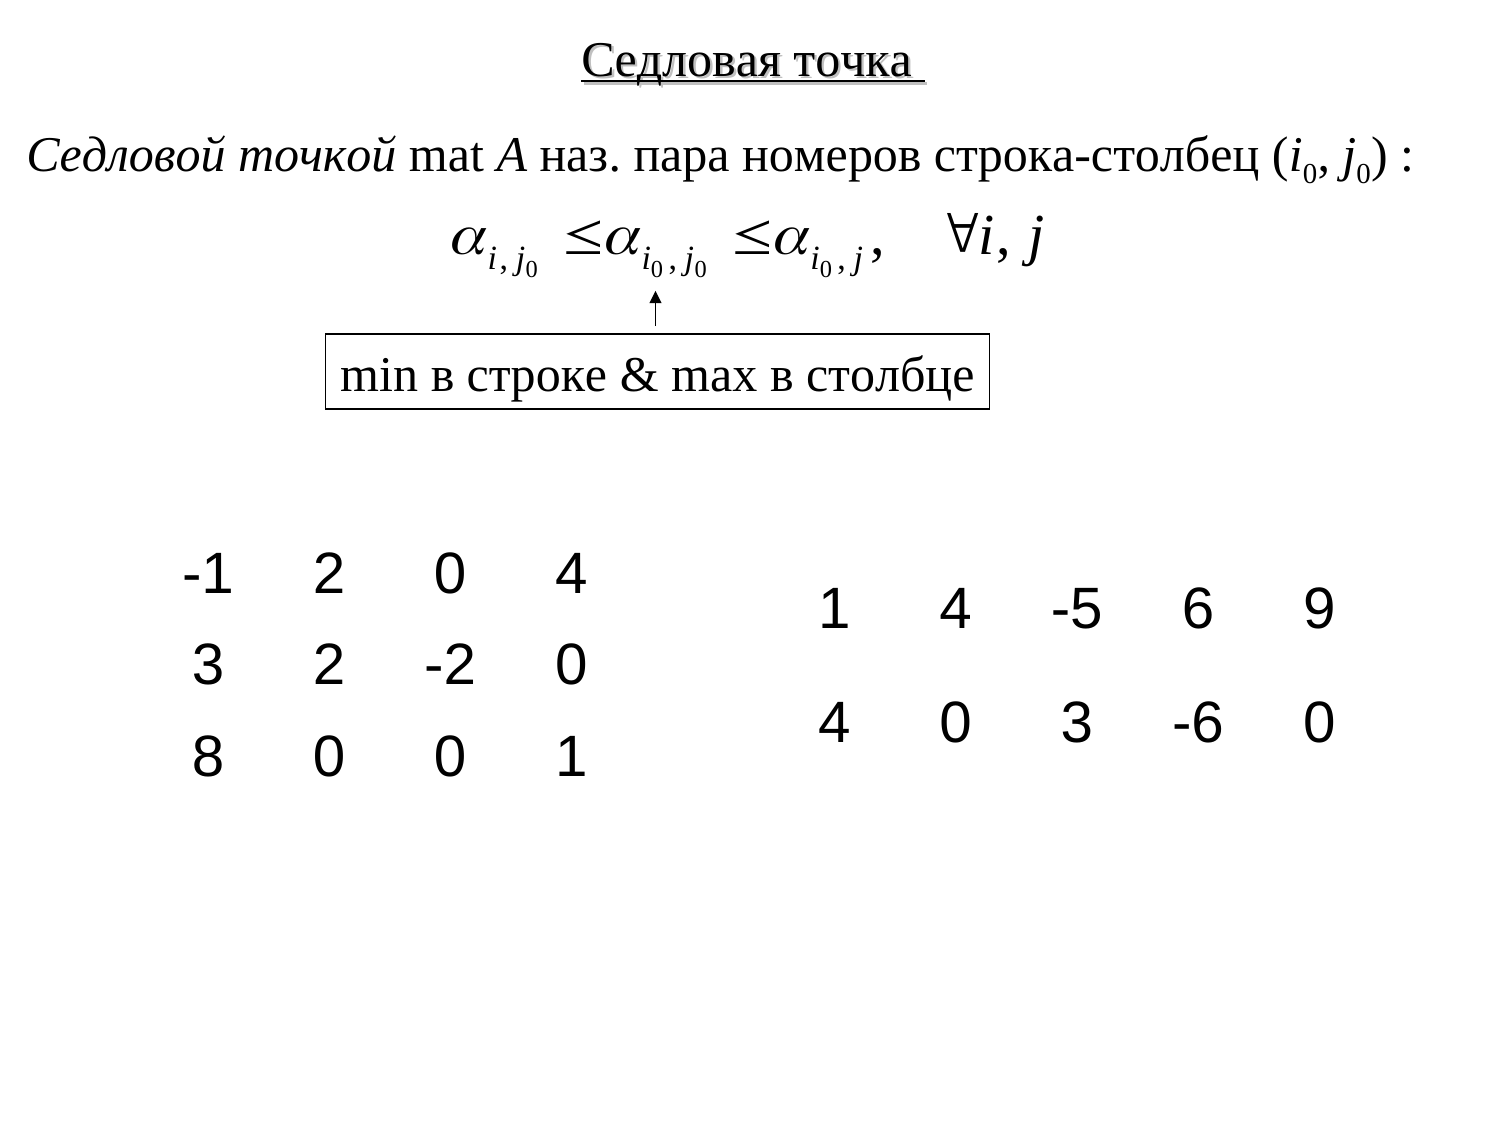

Седловая точка
Седловой точкой mat A наз. пара номеров строка-столбец (i0, j0) :
min в строке & max в столбце
| -1 | 2 | 0 | 4 |
| --- | --- | --- | --- |
| 3 | 2 | -2 | 0 |
| 8 | 0 | 0 | 1 |
| 1 | 4 | -5 | 6 | 9 |
| --- | --- | --- | --- | --- |
| 4 | 0 | 3 | -6 | 0 |